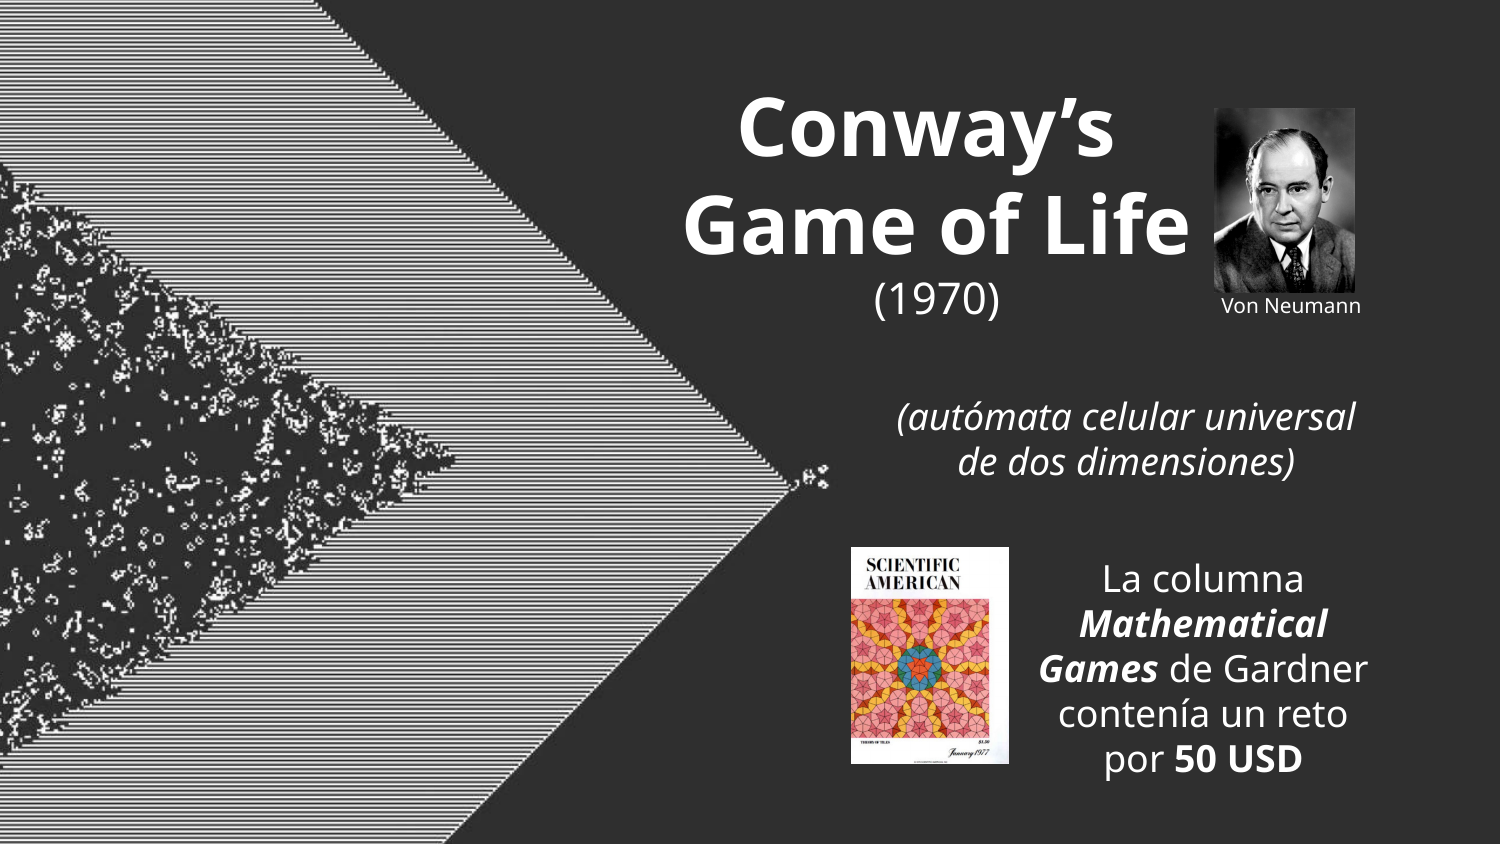

# Conway’s Game of Life (1970)
Von Neumann
(autómata celular universal de dos dimensiones)
La columna Mathematical Games de Gardner contenía un reto por 50 USD